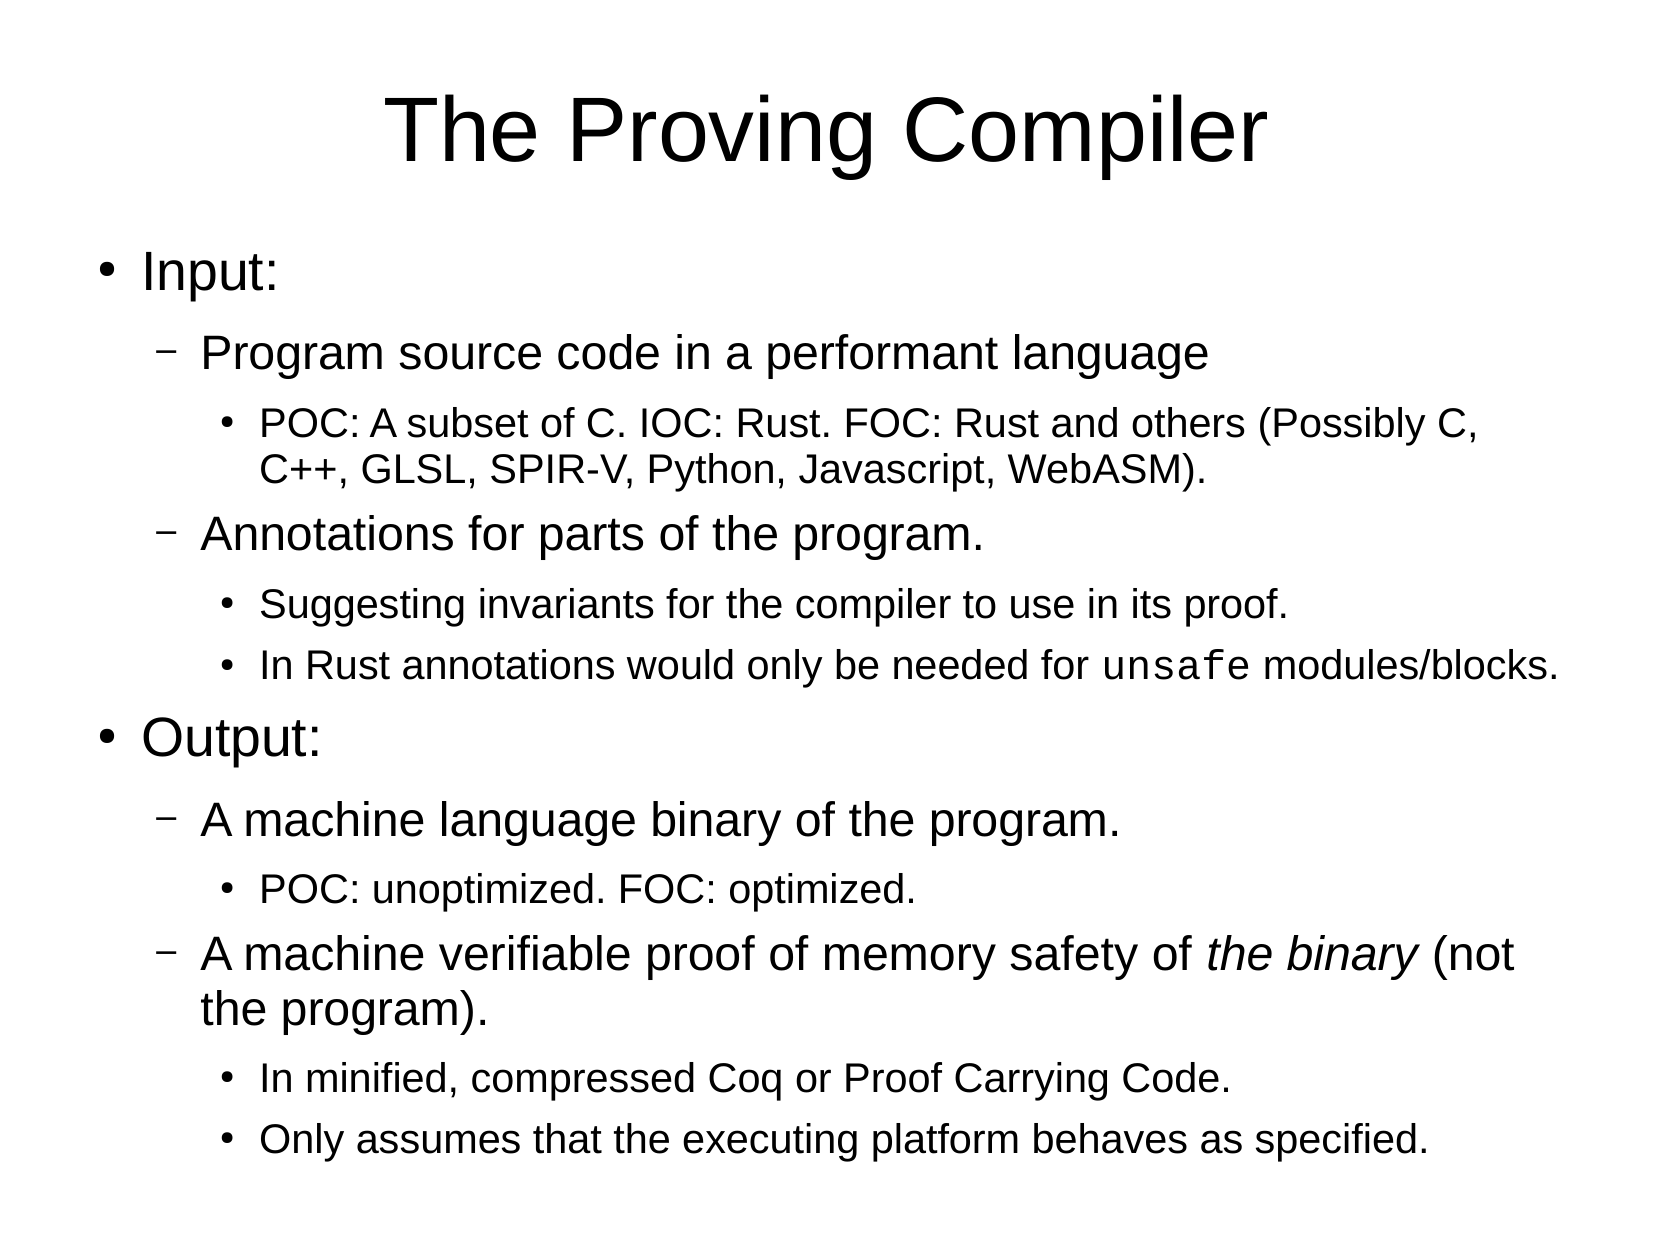

# The Proving Compiler
Input:
Program source code in a performant language
POC: A subset of C. IOC: Rust. FOC: Rust and others (Possibly C, C++, GLSL, SPIR-V, Python, Javascript, WebASM).
Annotations for parts of the program.
Suggesting invariants for the compiler to use in its proof.
In Rust annotations would only be needed for unsafe modules/blocks.
Output:
A machine language binary of the program.
POC: unoptimized. FOC: optimized.
A machine verifiable proof of memory safety of the binary (not the program).
In minified, compressed Coq or Proof Carrying Code.
Only assumes that the executing platform behaves as specified.